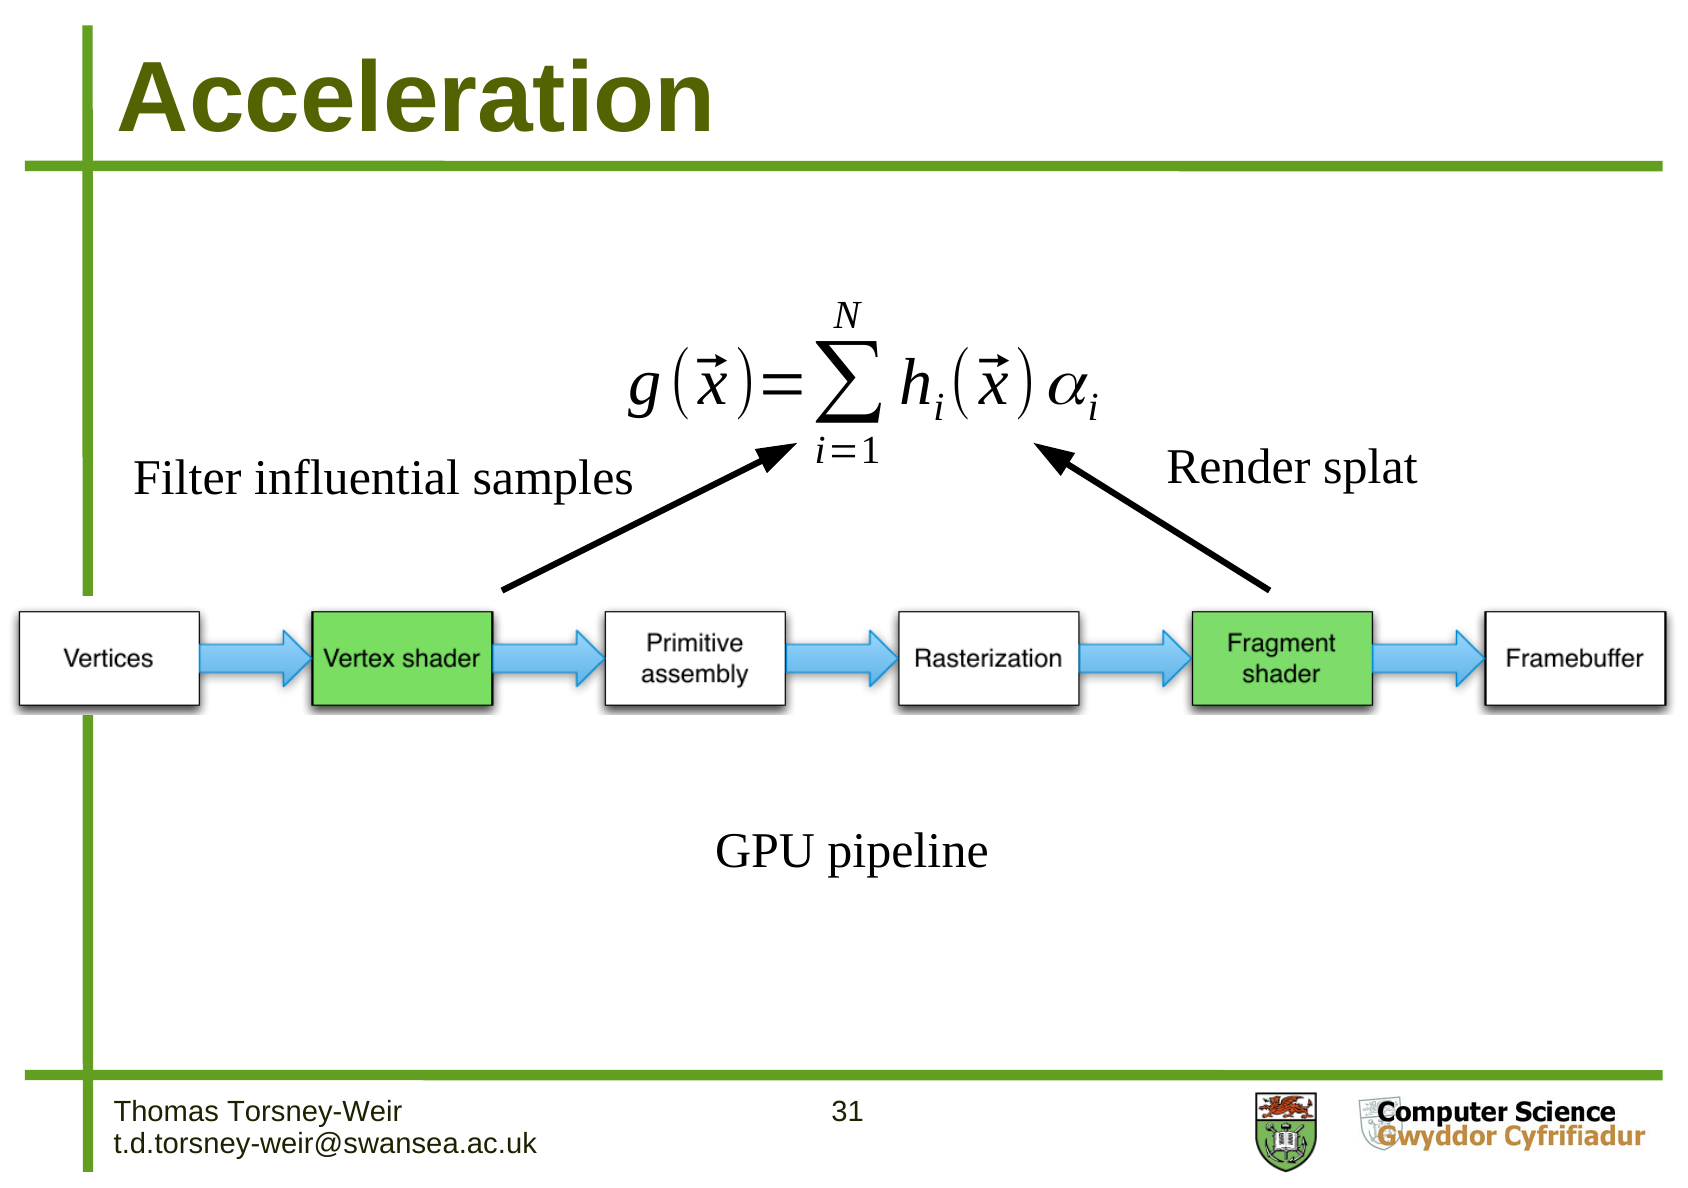

# Acceleration
Render splat
Filter influential samples
GPU pipeline